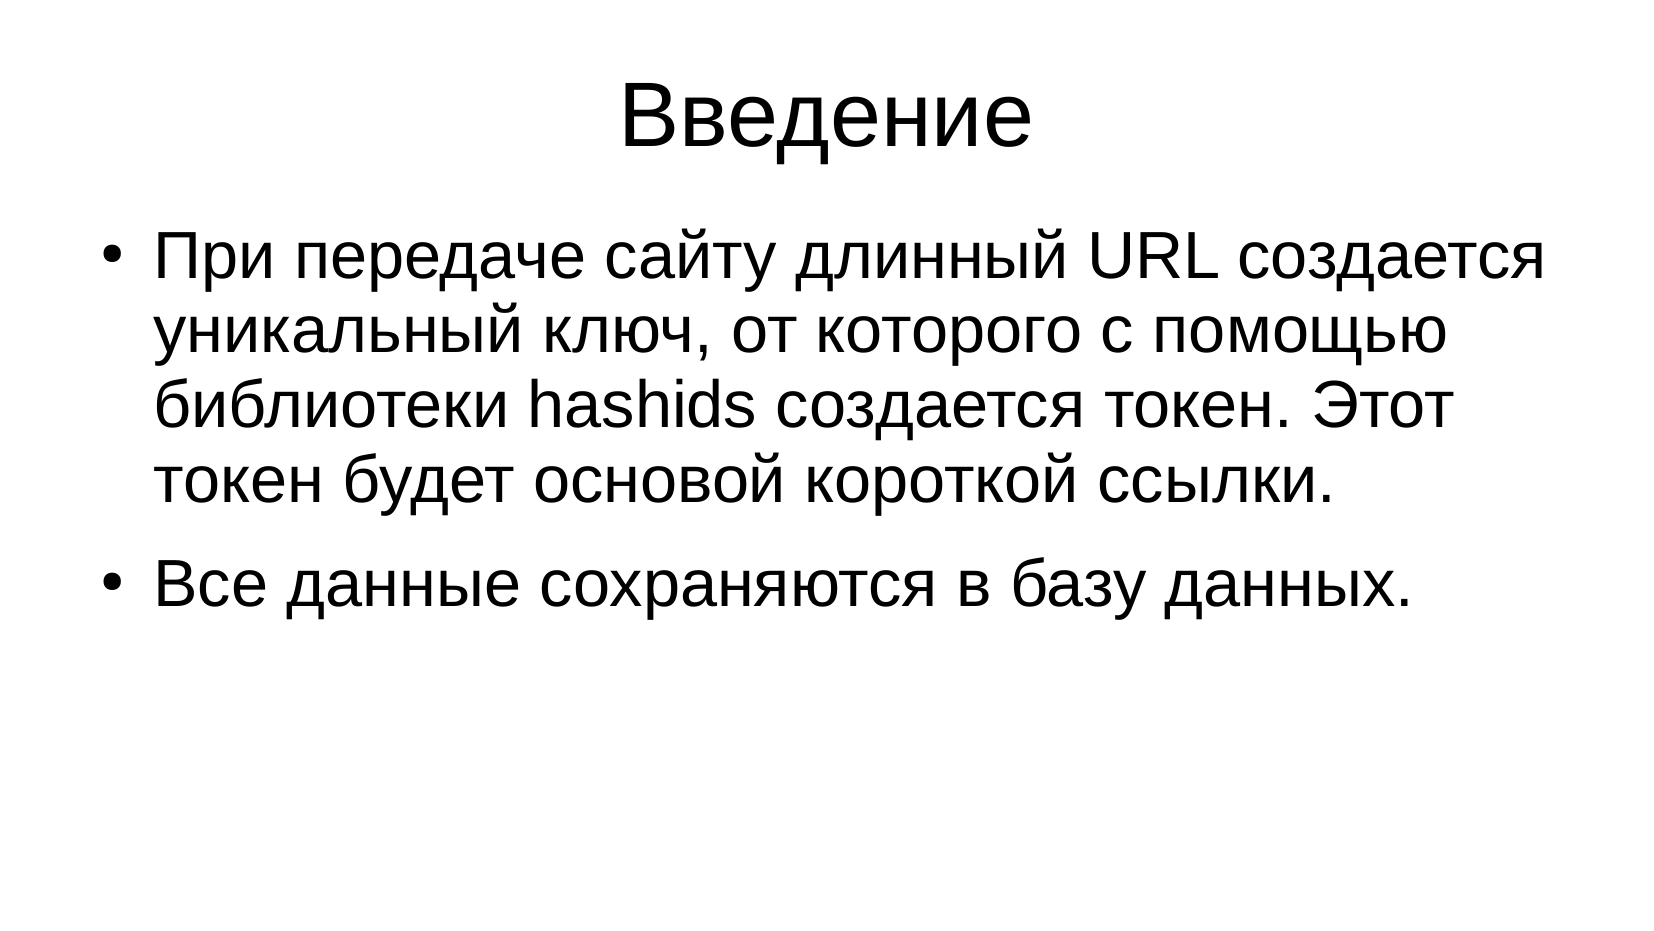

# Введение
При передаче сайту длинный URL создается уникальный ключ, от которого с помощью библиотеки hashids создается токен. Этот токен будет основой короткой ссылки.
Все данные сохраняются в базу данных.